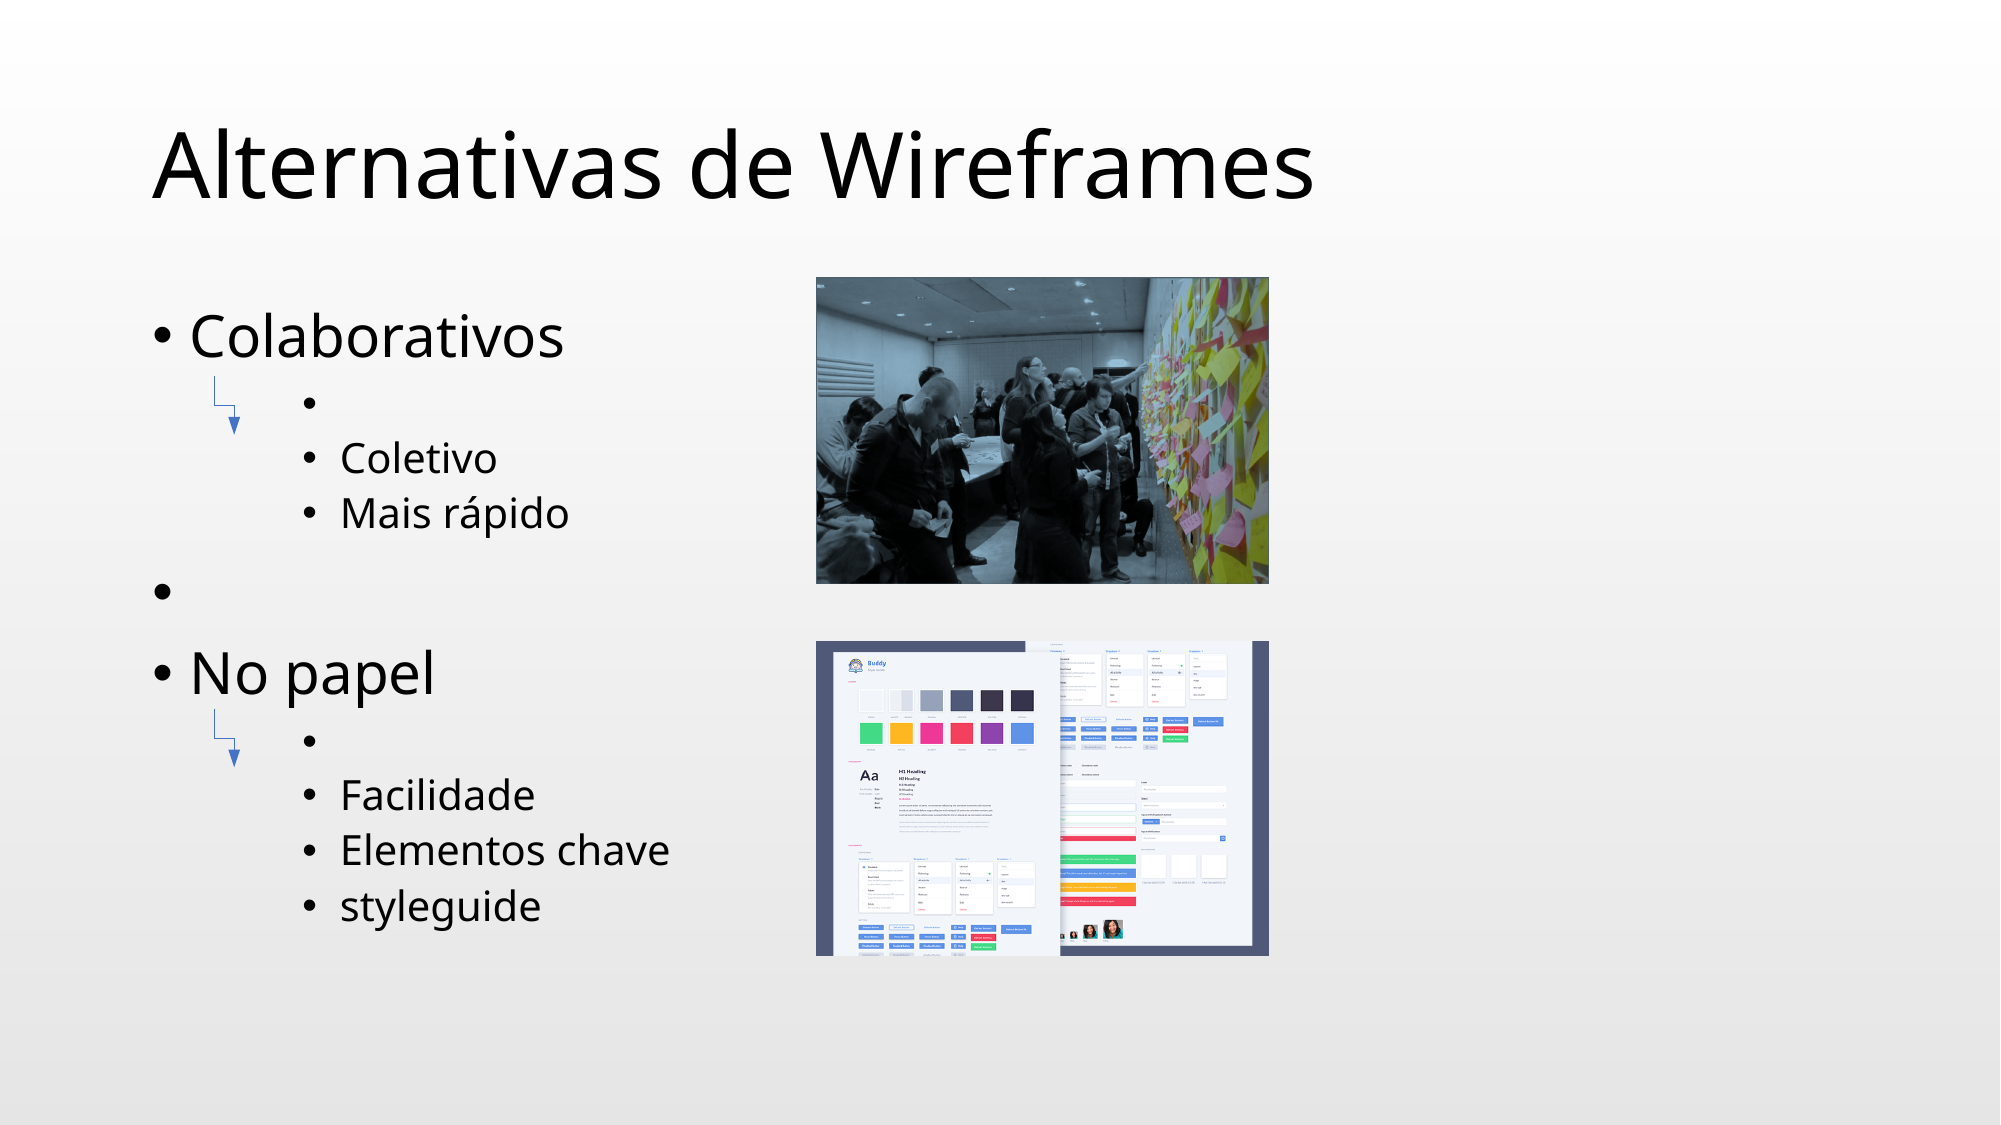

# Alternativas de Wireframes
Colaborativos
Coletivo
Mais rápido
No papel
Facilidade
Elementos chave
styleguide